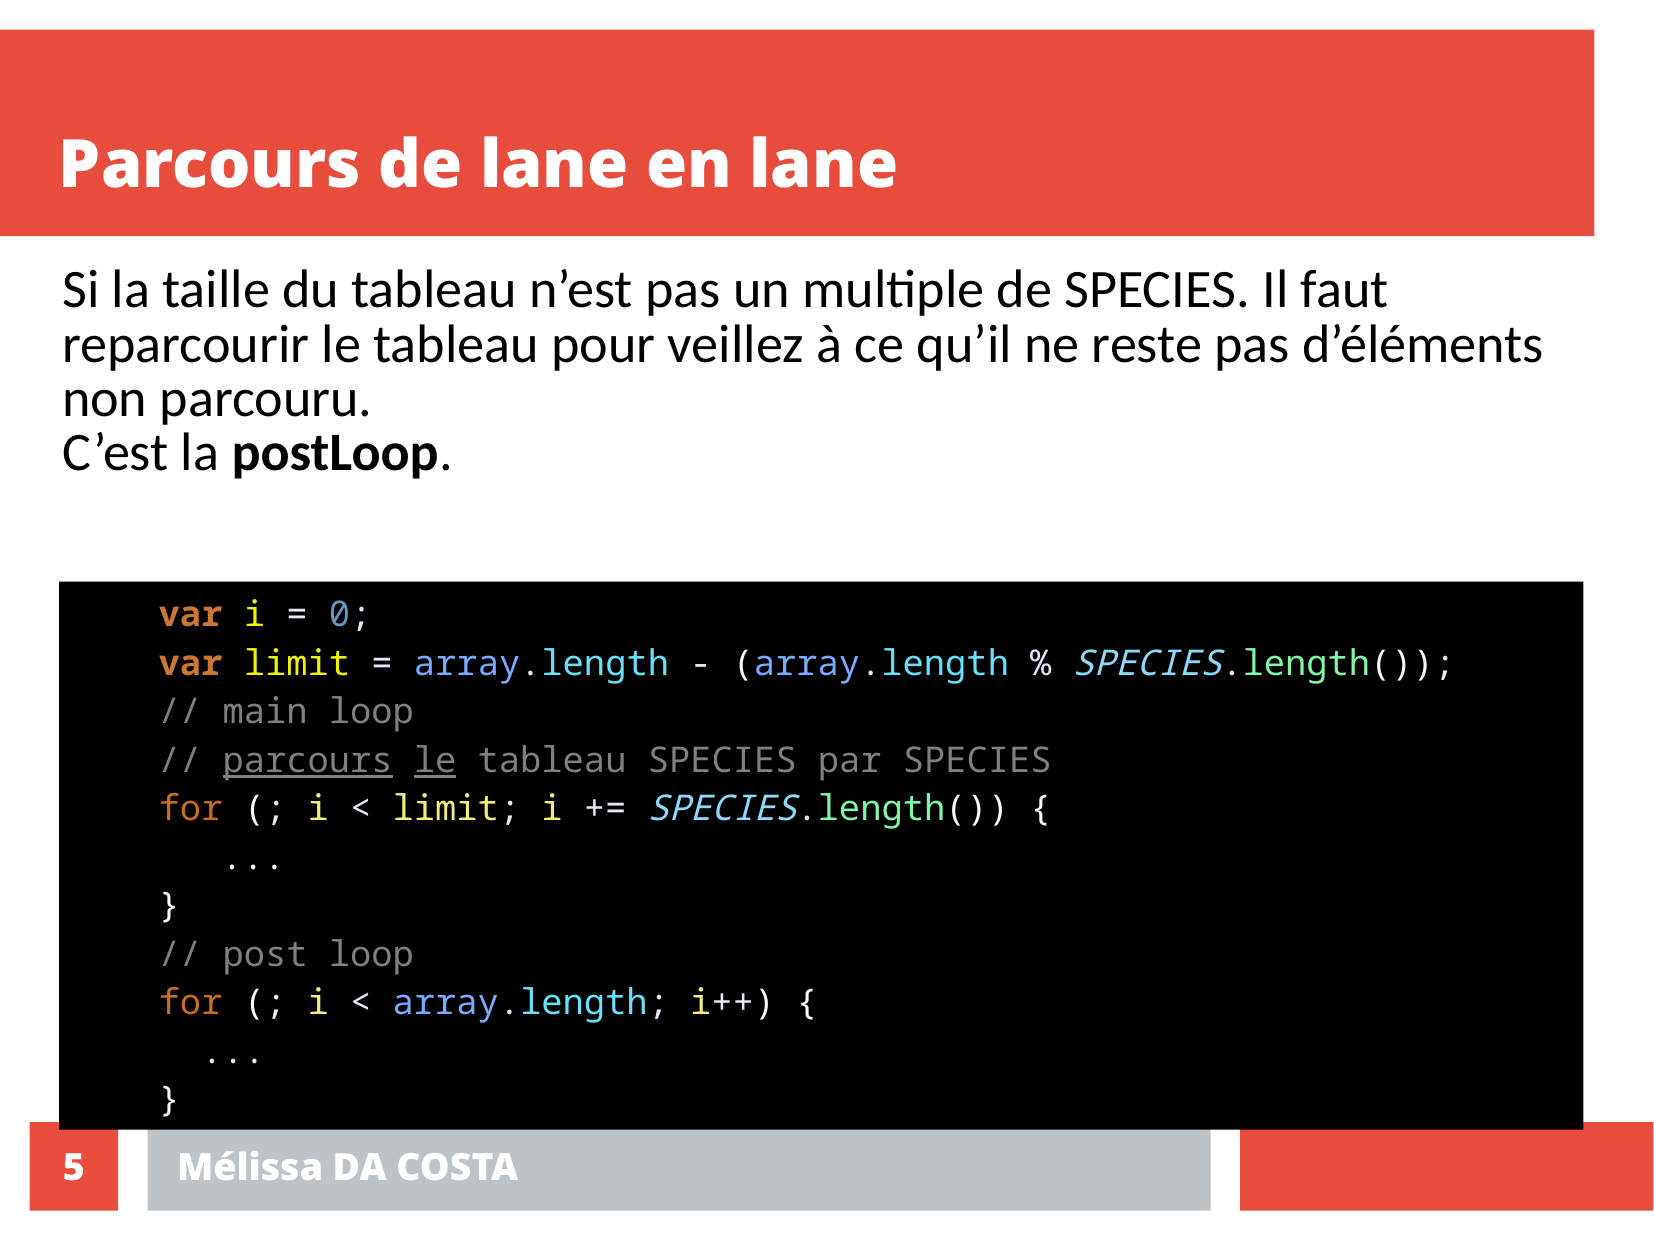

# Parcours de lane en lane
Si la taille du tableau n’est pas un multiple de SPECIES. Il faut reparcourir le tableau pour veillez à ce qu’il ne reste pas d’éléments non parcouru.
C’est la postLoop.
 var i = 0;
 var limit = array.length - (array.length % SPECIES.length());
 // main loop
 // parcours le tableau SPECIES par SPECIES
 for (; i < limit; i += SPECIES.length()) {
		...
 }
 // post loop
 for (; i < array.length; i++) {
 ...
 }
5
Mélissa DA COSTA